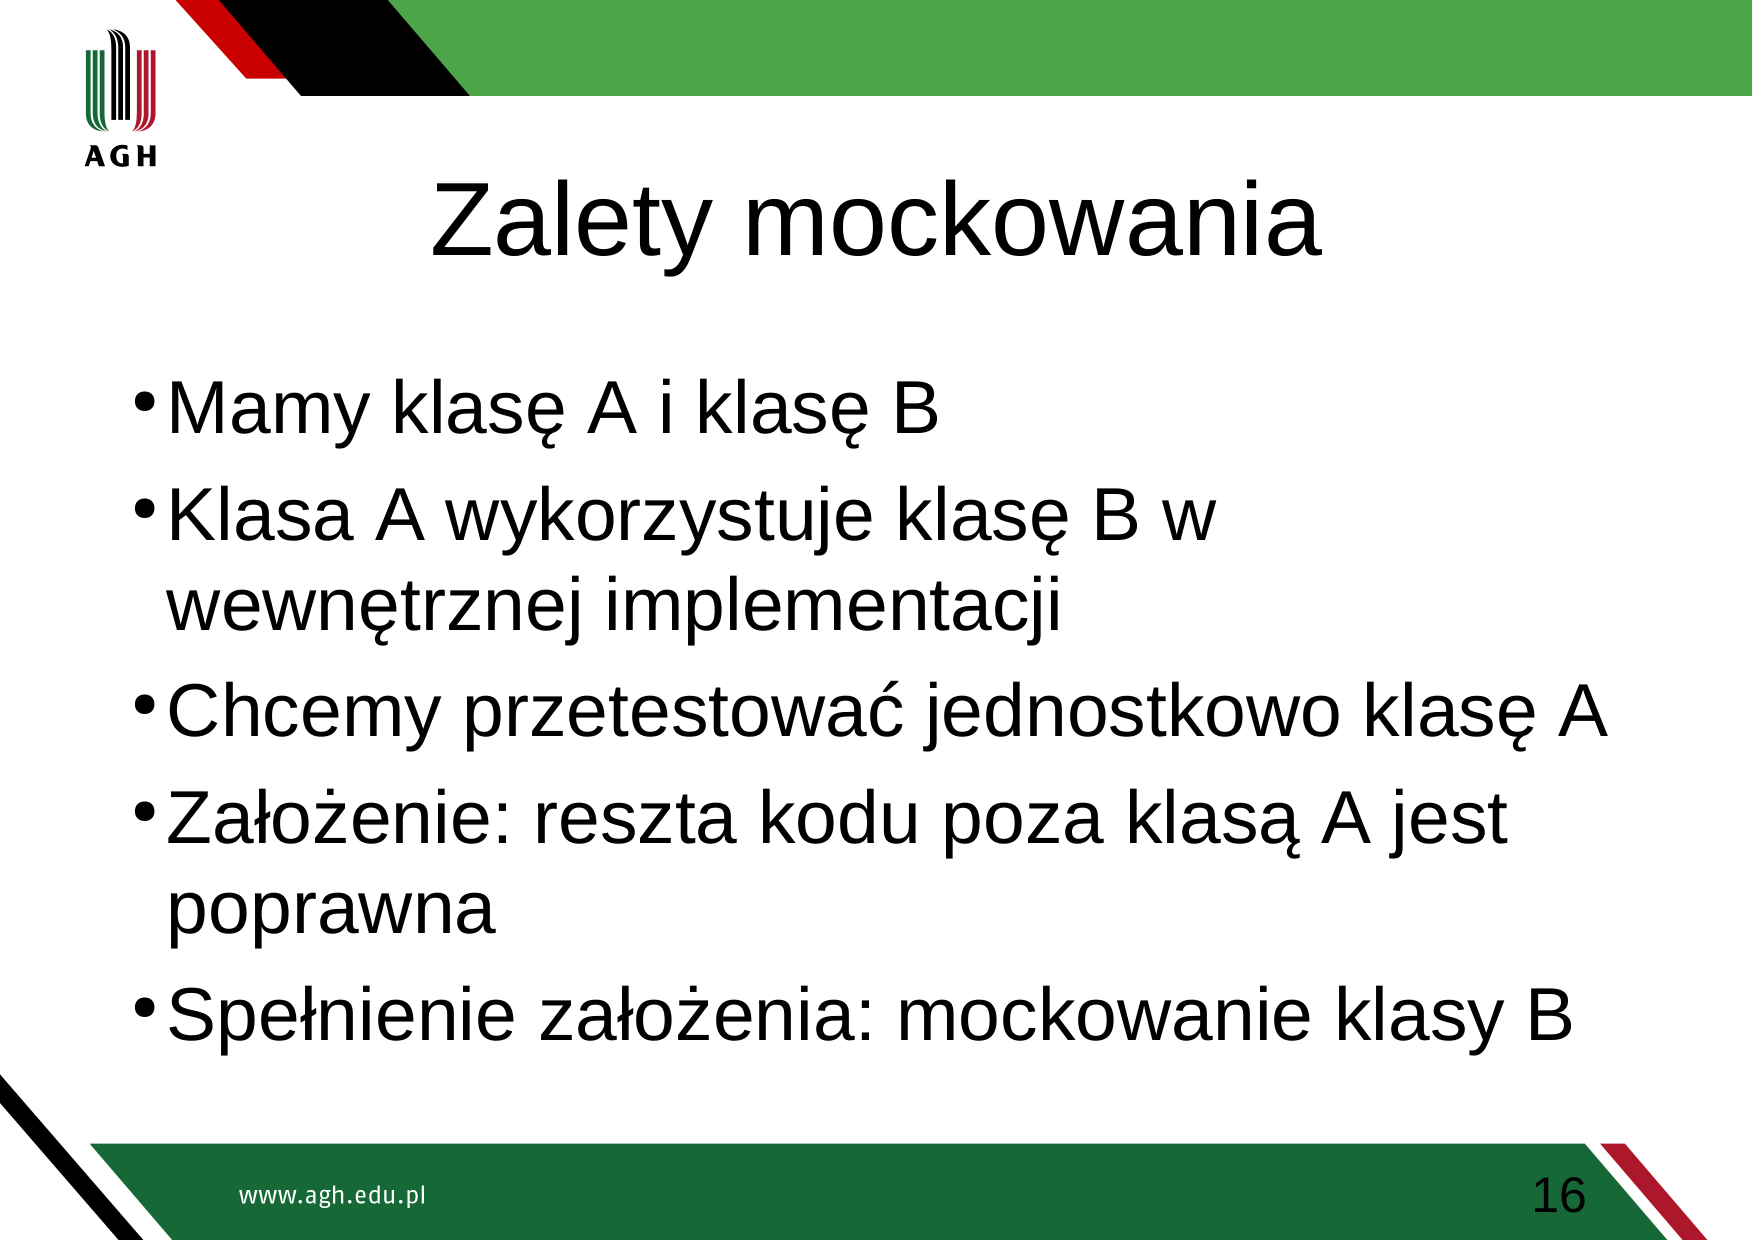

# Zalety mockowania
Mamy klasę A i klasę B
Klasa A wykorzystuje klasę B w wewnętrznej implementacji
Chcemy przetestować jednostkowo klasę A
Założenie: reszta kodu poza klasą A jest poprawna
Spełnienie założenia: mockowanie klasy B